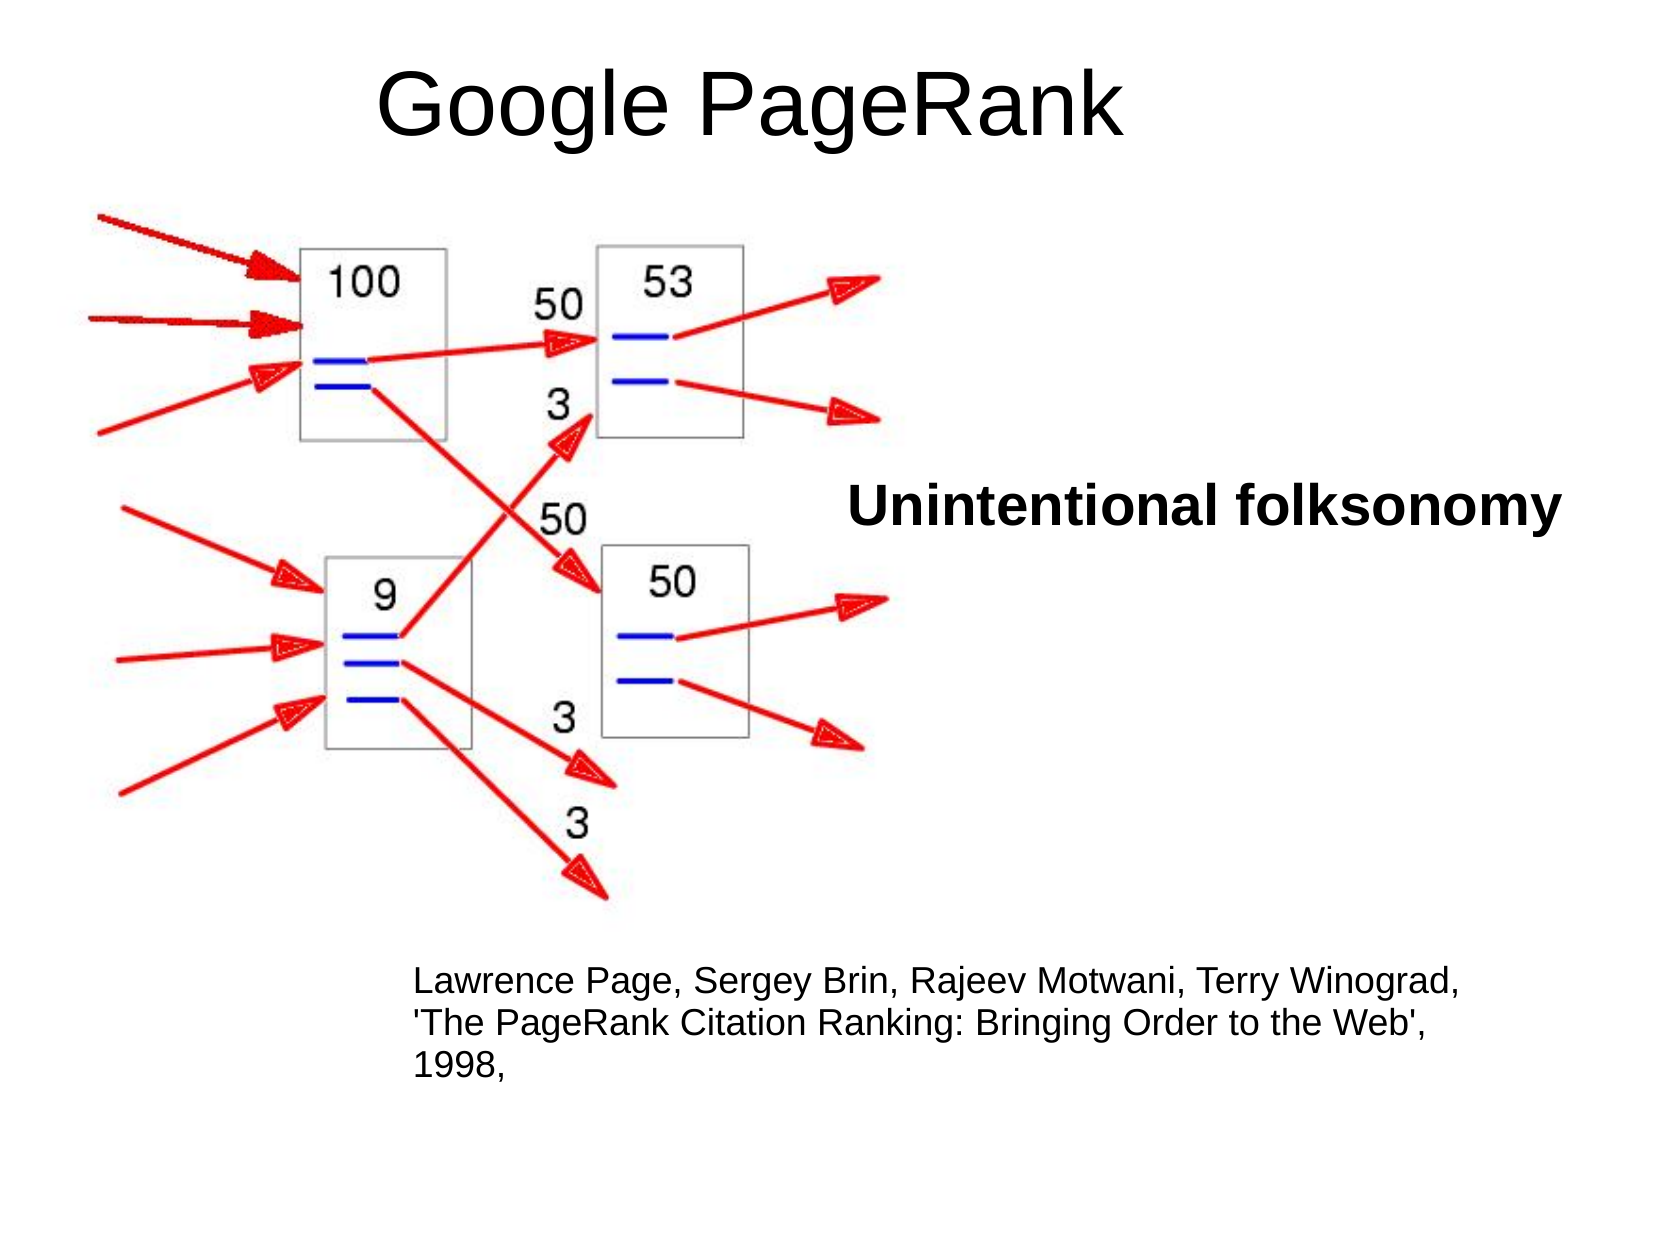

Google PageRank
Unintentional folksonomy
Lawrence Page, Sergey Brin, Rajeev Motwani, Terry Winograd, 'The PageRank Citation Ranking: Bringing Order to the Web', 1998,